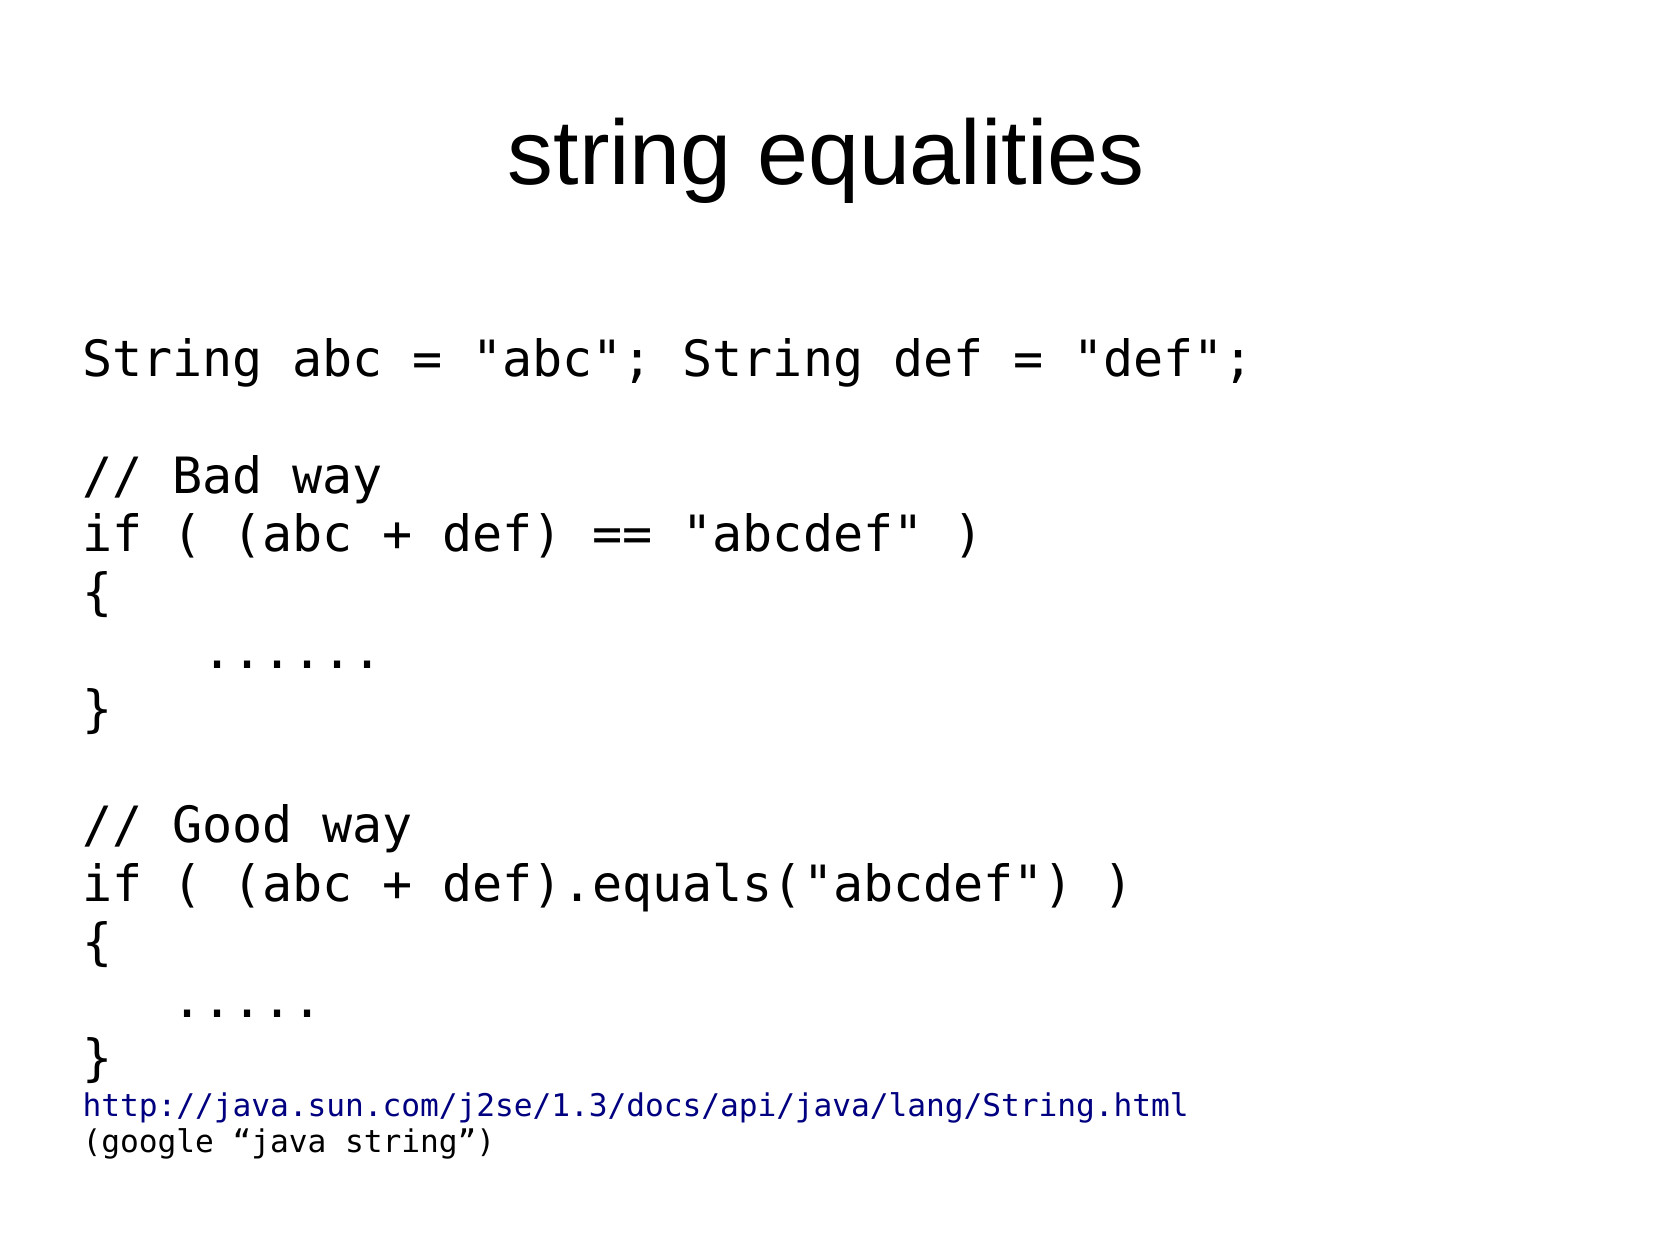

# string equalities
String abc = "abc"; String def = "def";
// Bad way
if ( (abc + def) == "abcdef" )
{
 ......
}
// Good way
if ( (abc + def).equals("abcdef") )
{
 .....
}
http://java.sun.com/j2se/1.3/docs/api/java/lang/String.html
(google “java string”)